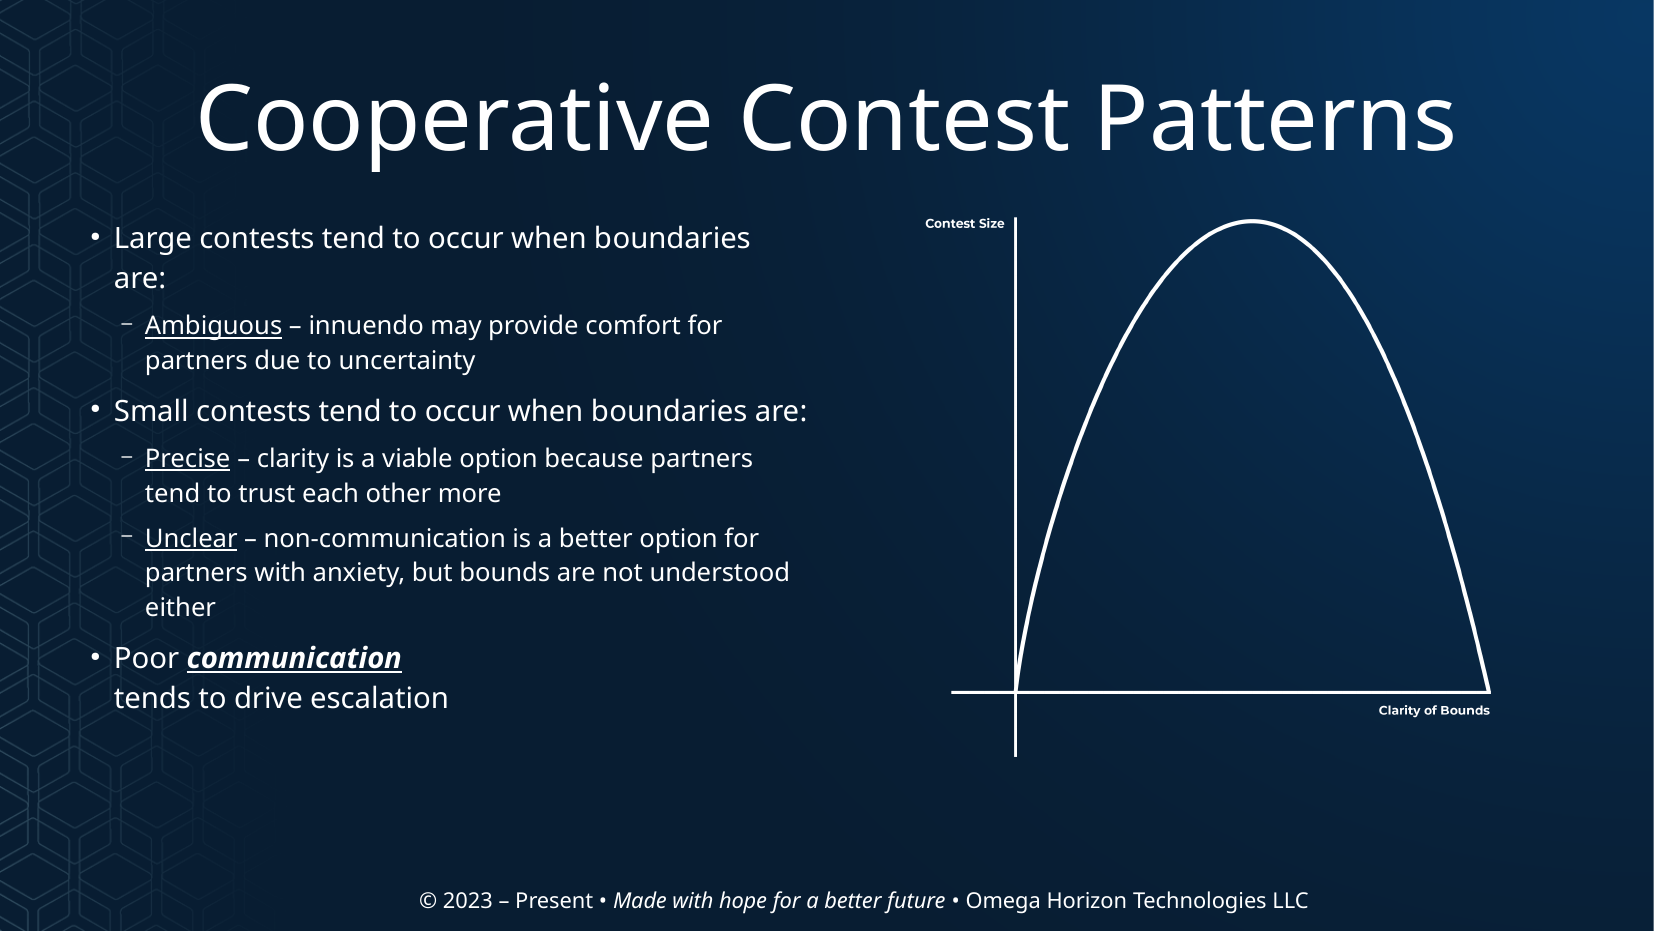

# Cooperative Contest Patterns
Large contests tend to occur when boundaries are:
Ambiguous – innuendo may provide comfort for partners due to uncertainty
Small contests tend to occur when boundaries are:
Precise – clarity is a viable option because partners tend to trust each other more
Unclear – non-communication is a better option for partners with anxiety, but bounds are not understood either
Poor communication
tends to drive escalation